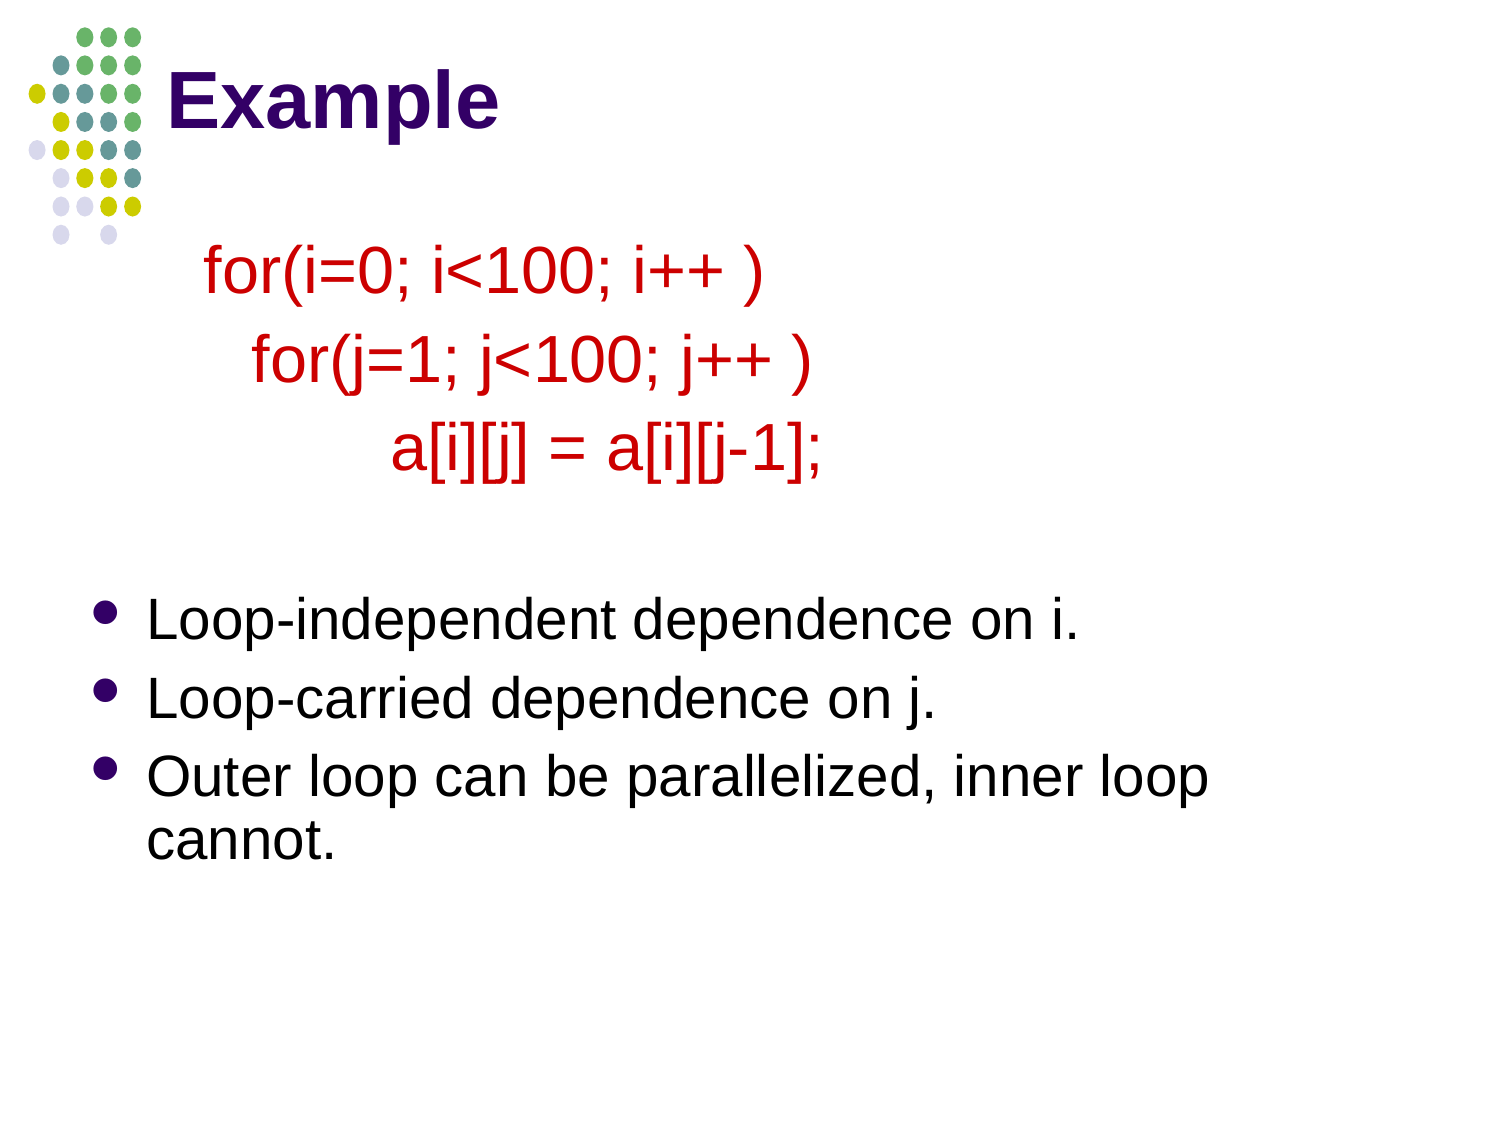

# Example
for(i=0; i<100; i++ )
	for(j=1; j<100; j++ )
		a[i][j] = a[i][j-1];
Loop-independent dependence on i.
Loop-carried dependence on j.
Outer loop can be parallelized, inner loop cannot.